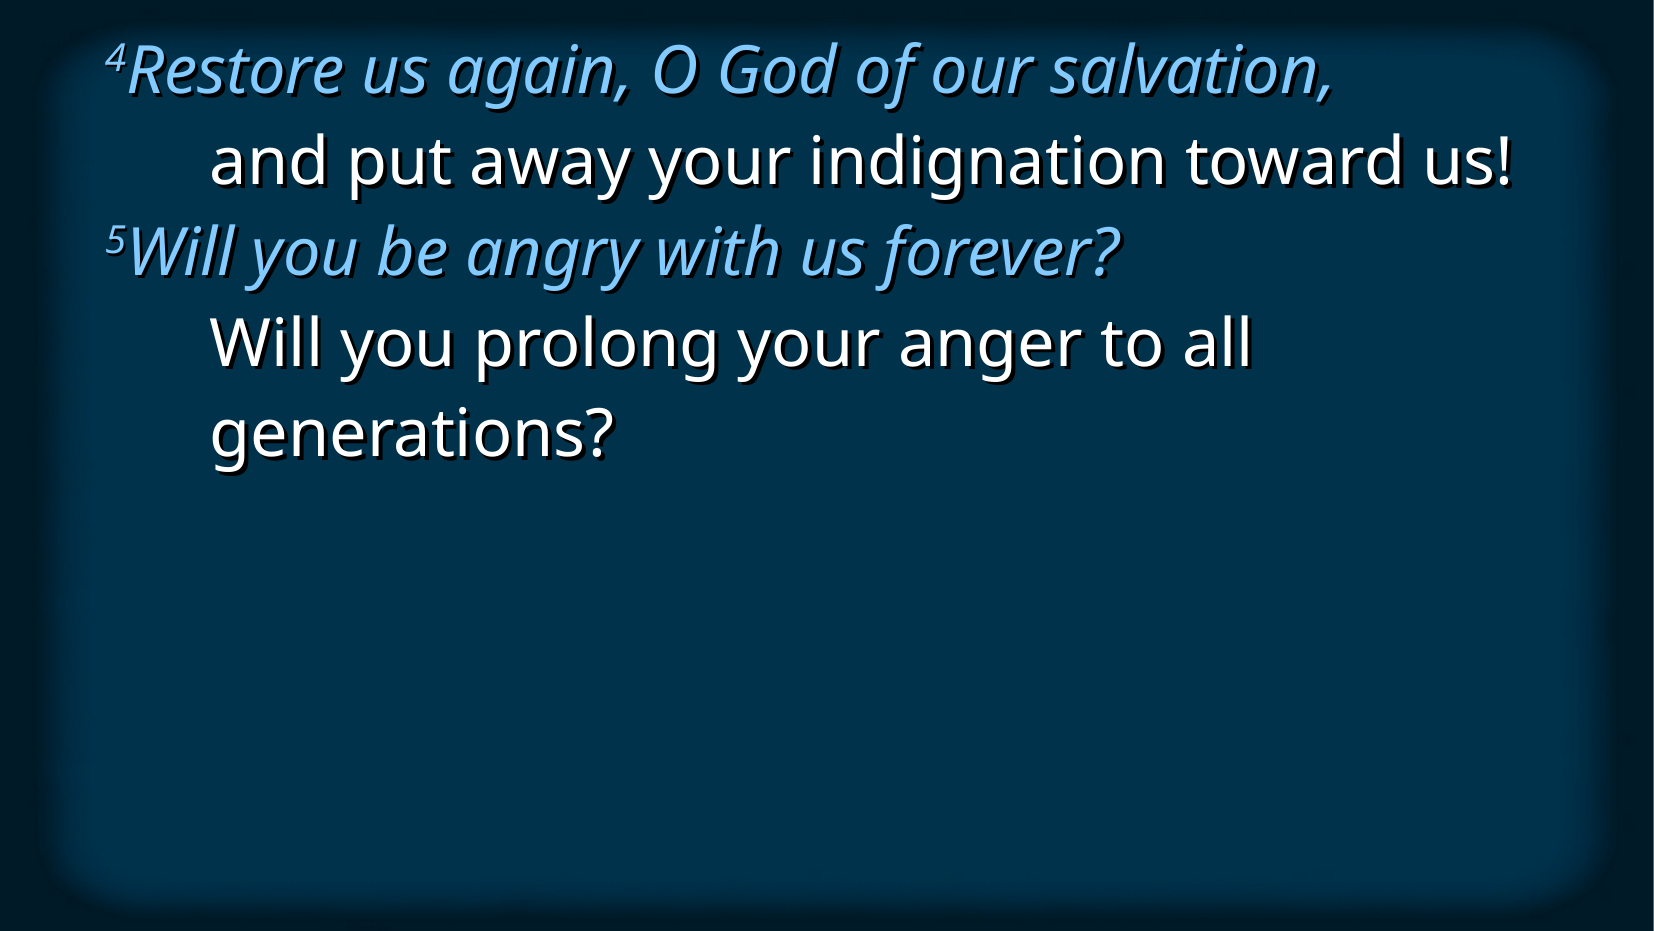

4Restore us again, O God of our salvation,
 and put away your indignation toward us!
5Will you be angry with us forever?
 Will you prolong your anger to all
 generations?